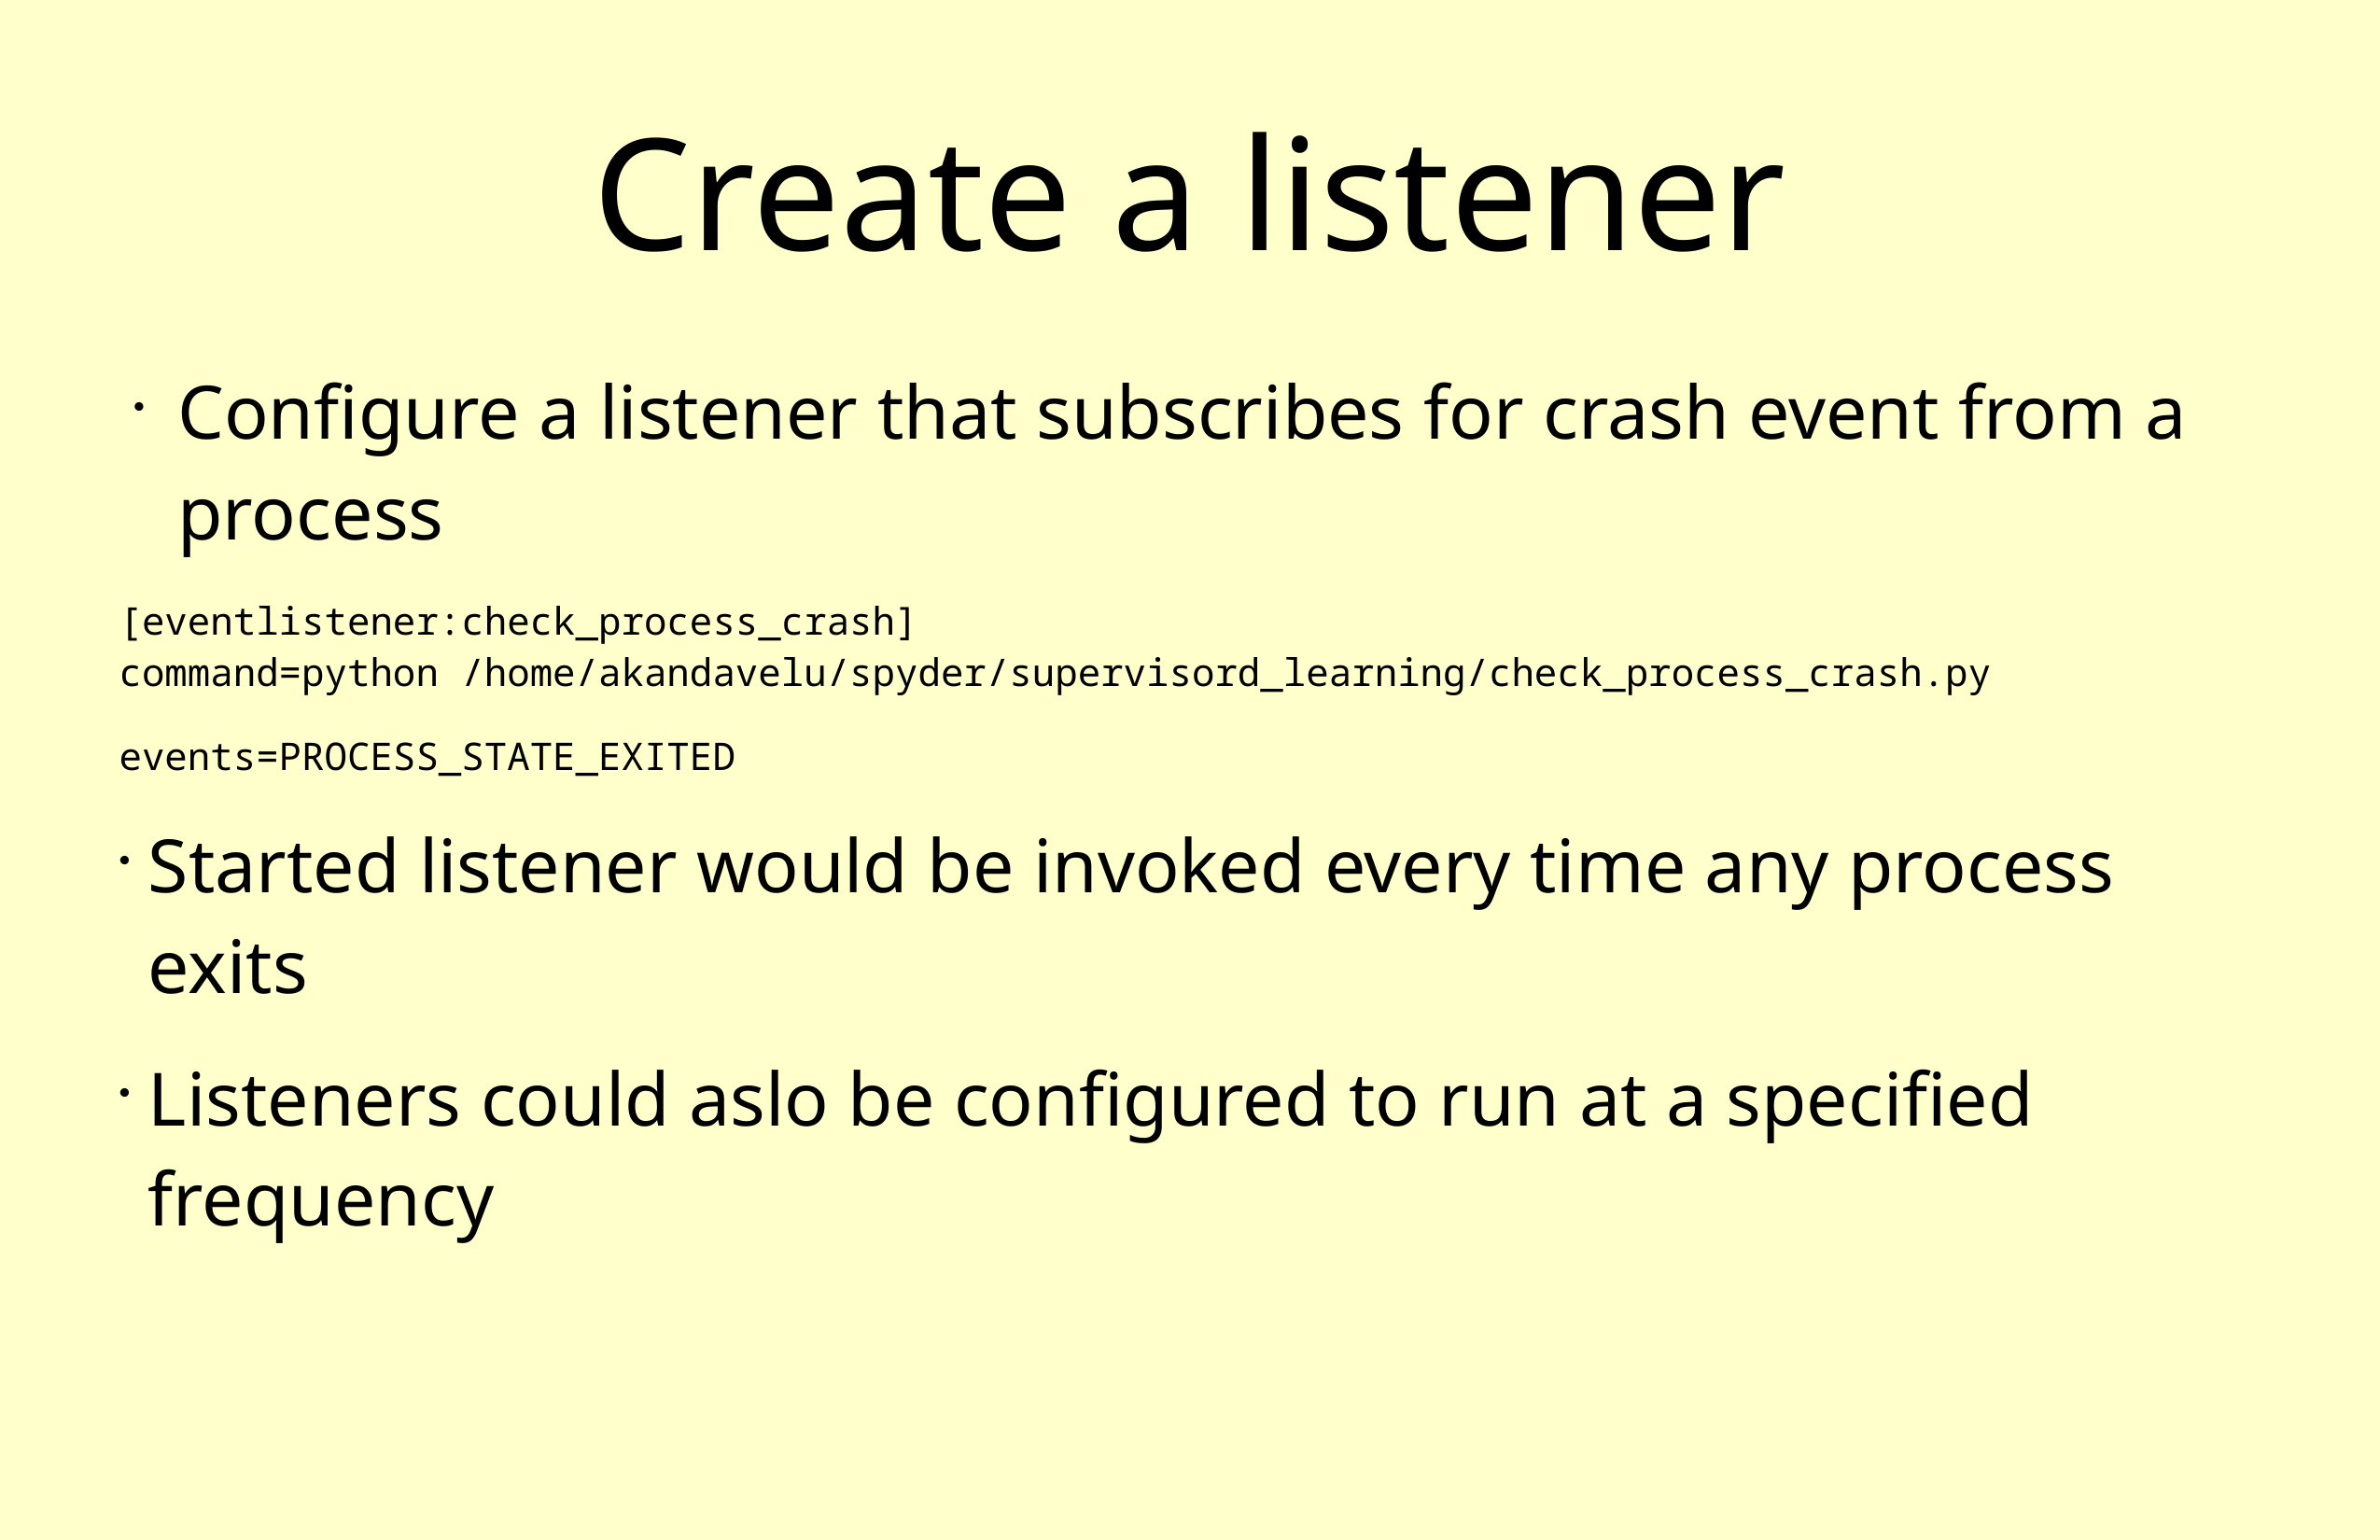

# Create a listener
Configure a listener that subscribes for crash event from a process
[eventlistener:check_process_crash]
command=python /home/akandavelu/spyder/supervisord_learning/check_process_crash.py
events=PROCESS_STATE_EXITED
Started listener would be invoked every time any process exits
Listeners could aslo be configured to run at a specified frequency